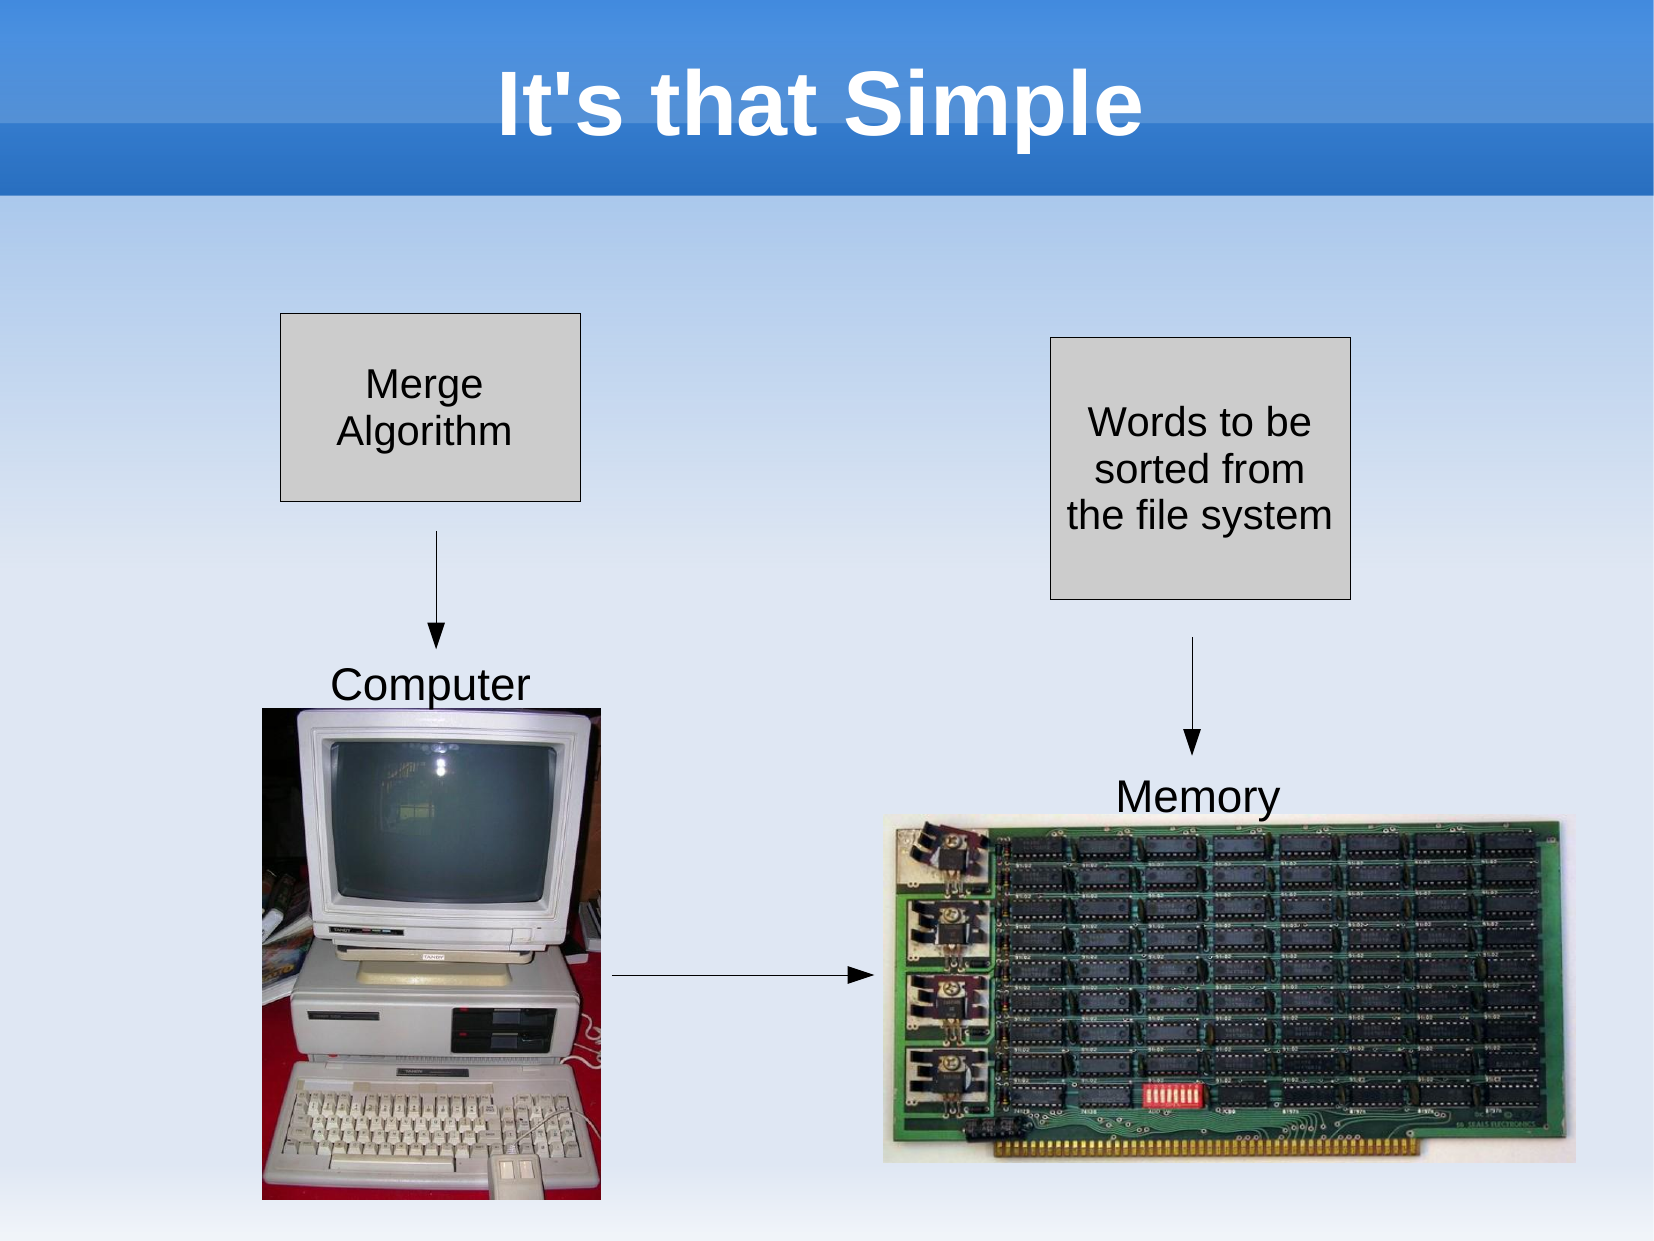

# It's that Simple
Merge
Algorithm
Words to be
sorted from
the file system
Computer
Memory